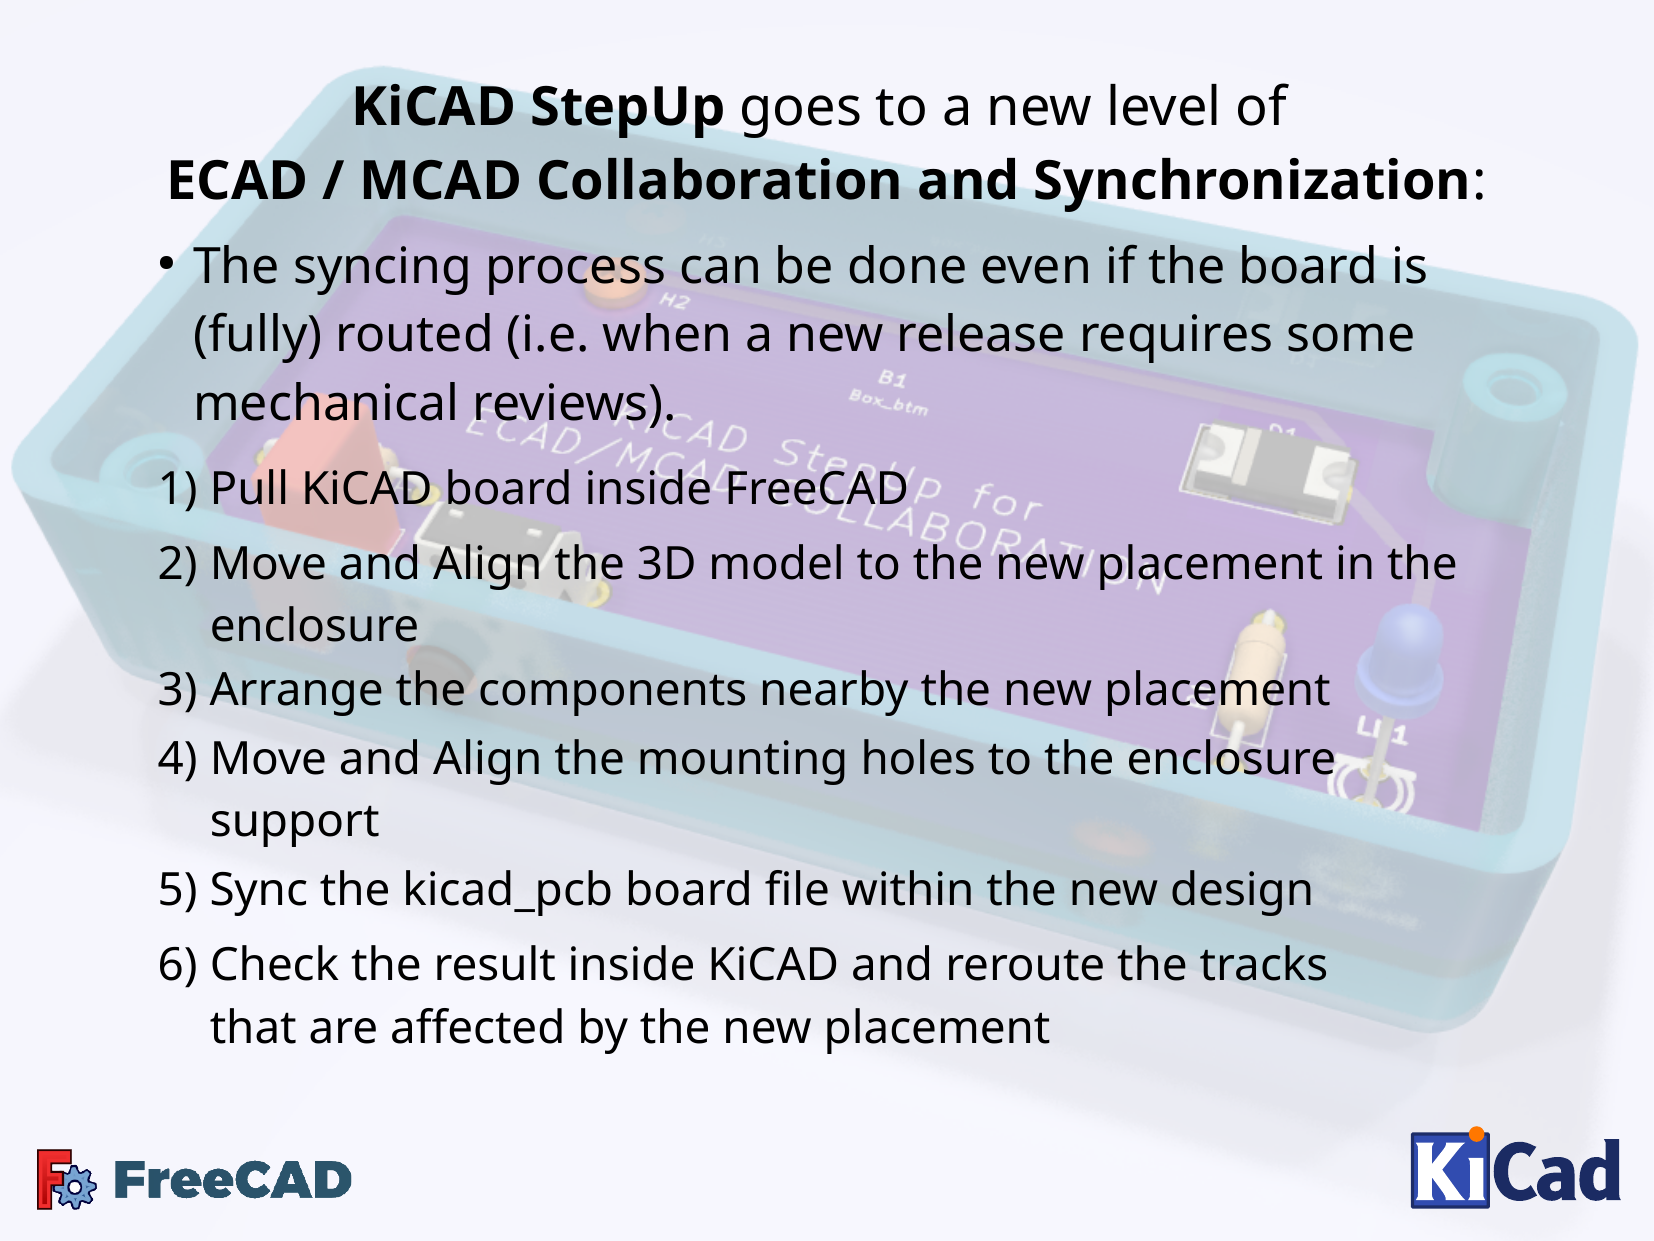

KiCAD StepUp goes to a new level of
ECAD / MCAD Collaboration and Synchronization:
# The syncing process can be done even if the board is (fully) routed (i.e. when a new release requires some mechanical reviews).
 Pull KiCAD board inside FreeCAD
 Move and Align the 3D model to the new placement in the
 enclosure
 Arrange the components nearby the new placement
 Move and Align the mounting holes to the enclosure
 support
 Sync the kicad_pcb board file within the new design
 Check the result inside KiCAD and reroute the tracks
 that are affected by the new placement